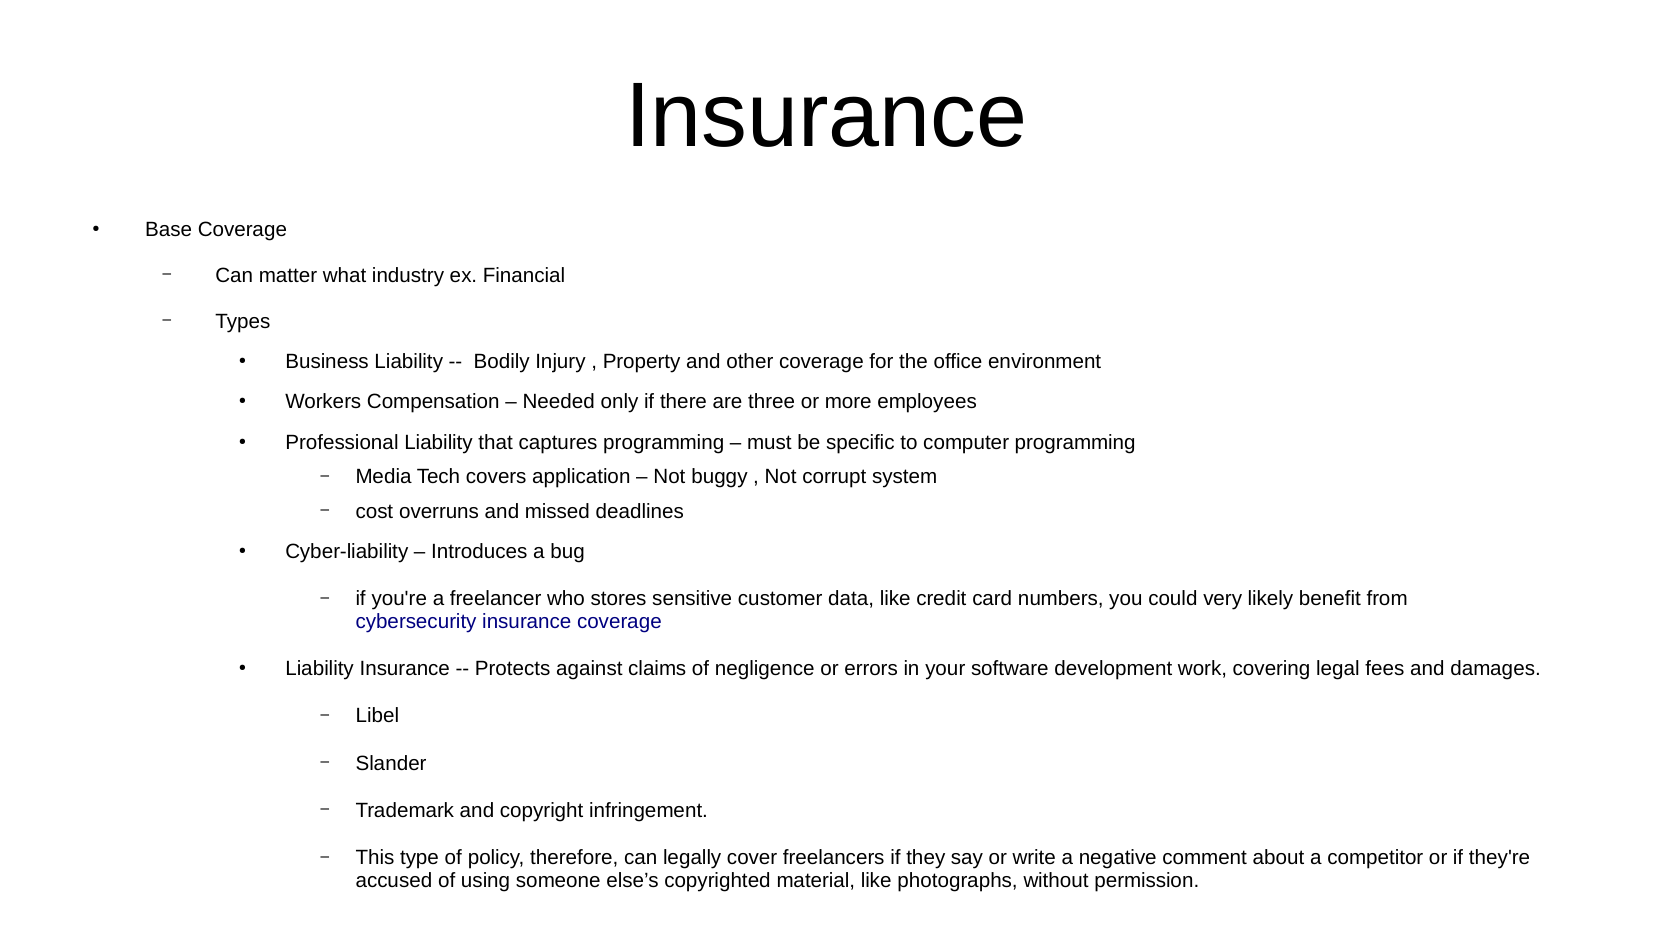

# Insurance
Base Coverage
Can matter what industry ex. Financial
Types
Business Liability -- Bodily Injury , Property and other coverage for the office environment
Workers Compensation – Needed only if there are three or more employees
Professional Liability that captures programming – must be specific to computer programming
Media Tech covers application – Not buggy , Not corrupt system
cost overruns and missed deadlines
Cyber-liability – Introduces a bug
if you're a freelancer who stores sensitive customer data, like credit card numbers, you could very likely benefit from cybersecurity insurance coverage
Liability Insurance -- Protects against claims of negligence or errors in your software development work, covering legal fees and damages.
Libel
Slander
Trademark and copyright infringement.
This type of policy, therefore, can legally cover freelancers if they say or write a negative comment about a competitor or if they're accused of using someone else’s copyrighted material, like photographs, without permission.